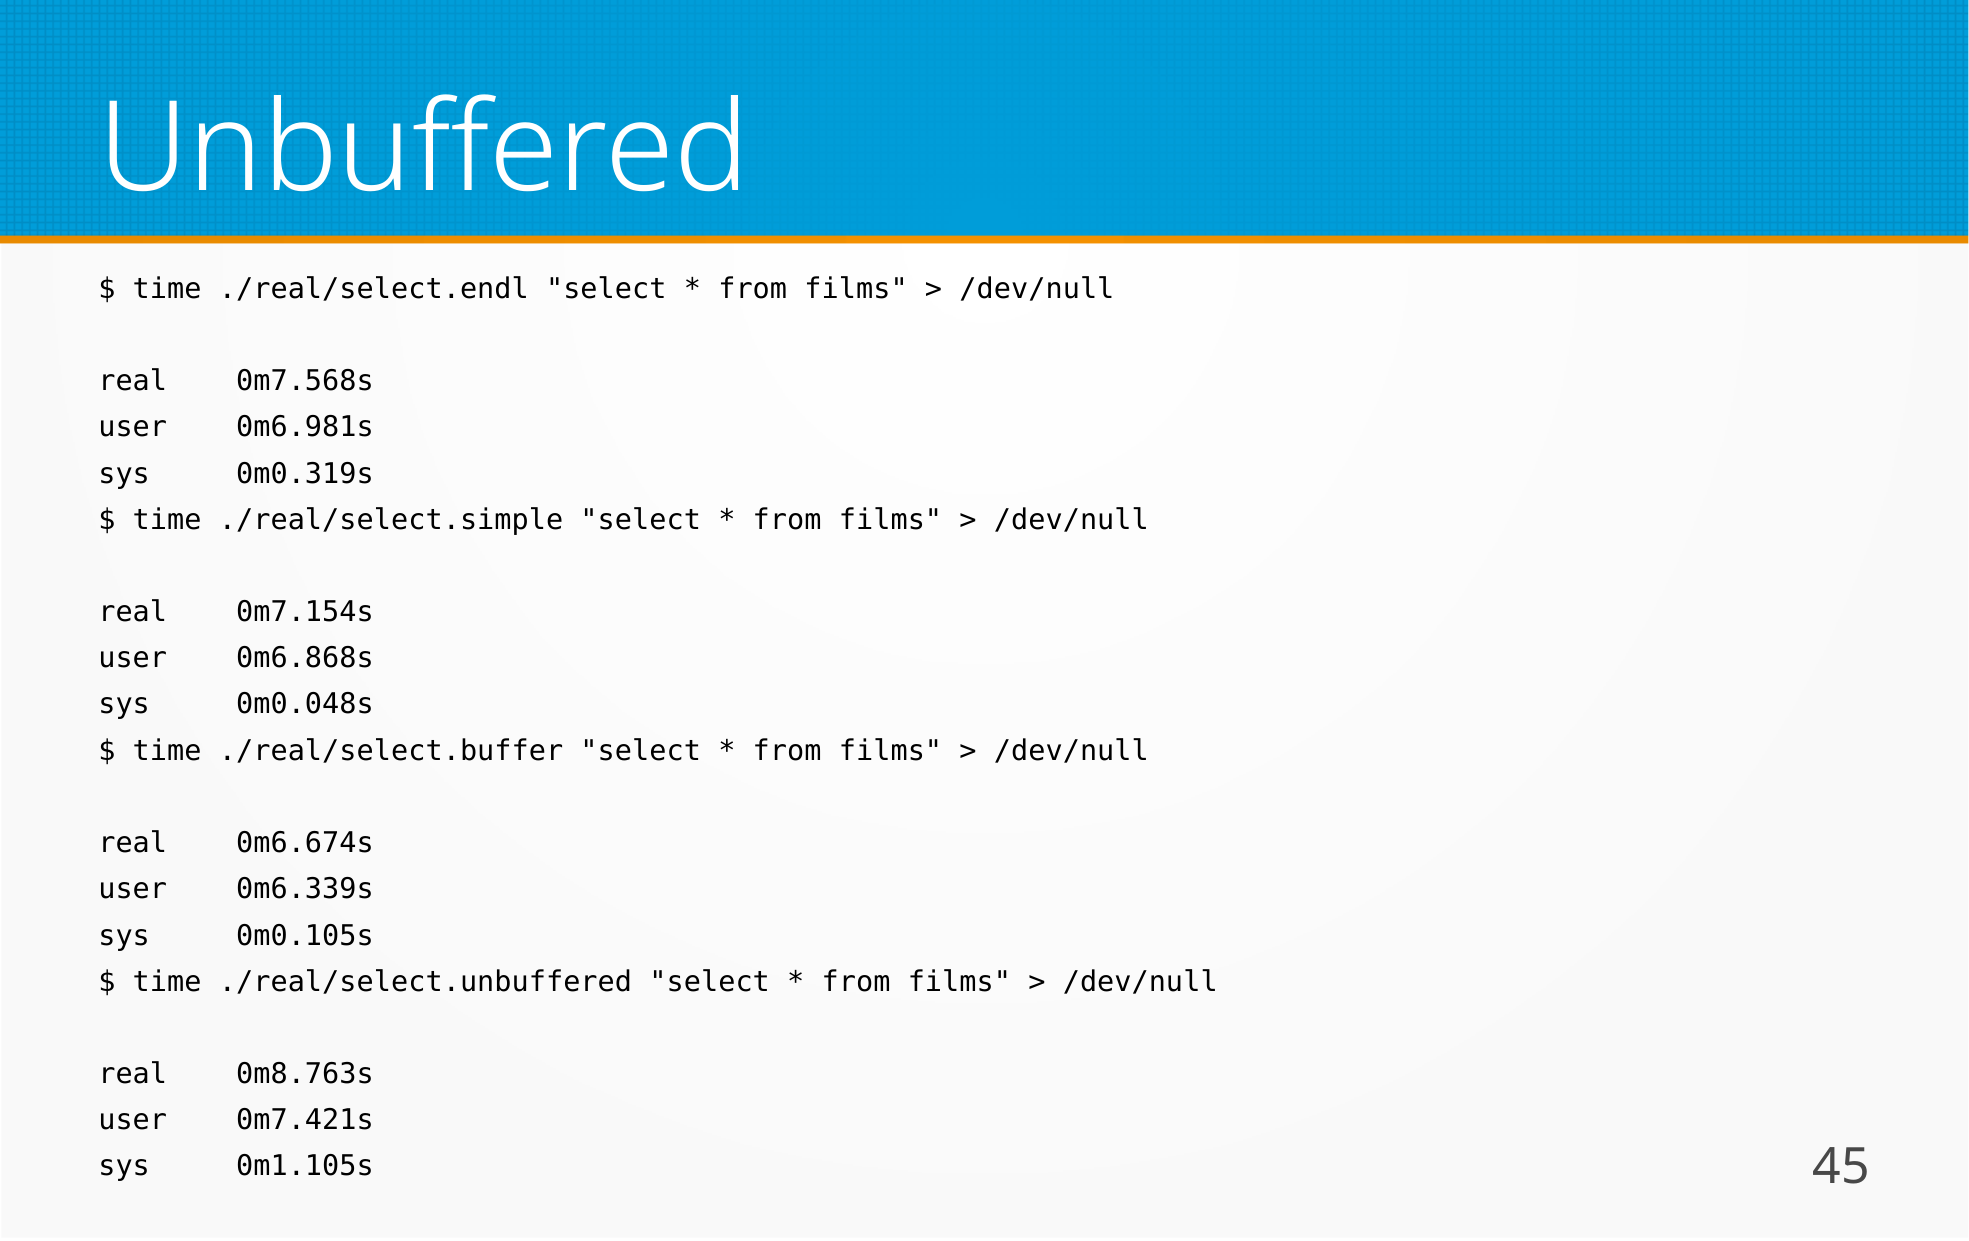

# Unbuffered
$ time ./real/select.endl "select * from films" > /dev/null
real 0m7.568s
user 0m6.981s
sys 0m0.319s
$ time ./real/select.simple "select * from films" > /dev/null
real 0m7.154s
user 0m6.868s
sys 0m0.048s
$ time ./real/select.buffer "select * from films" > /dev/null
real 0m6.674s
user 0m6.339s
sys 0m0.105s
$ time ./real/select.unbuffered "select * from films" > /dev/null
real 0m8.763s
user 0m7.421s
sys 0m1.105s
45